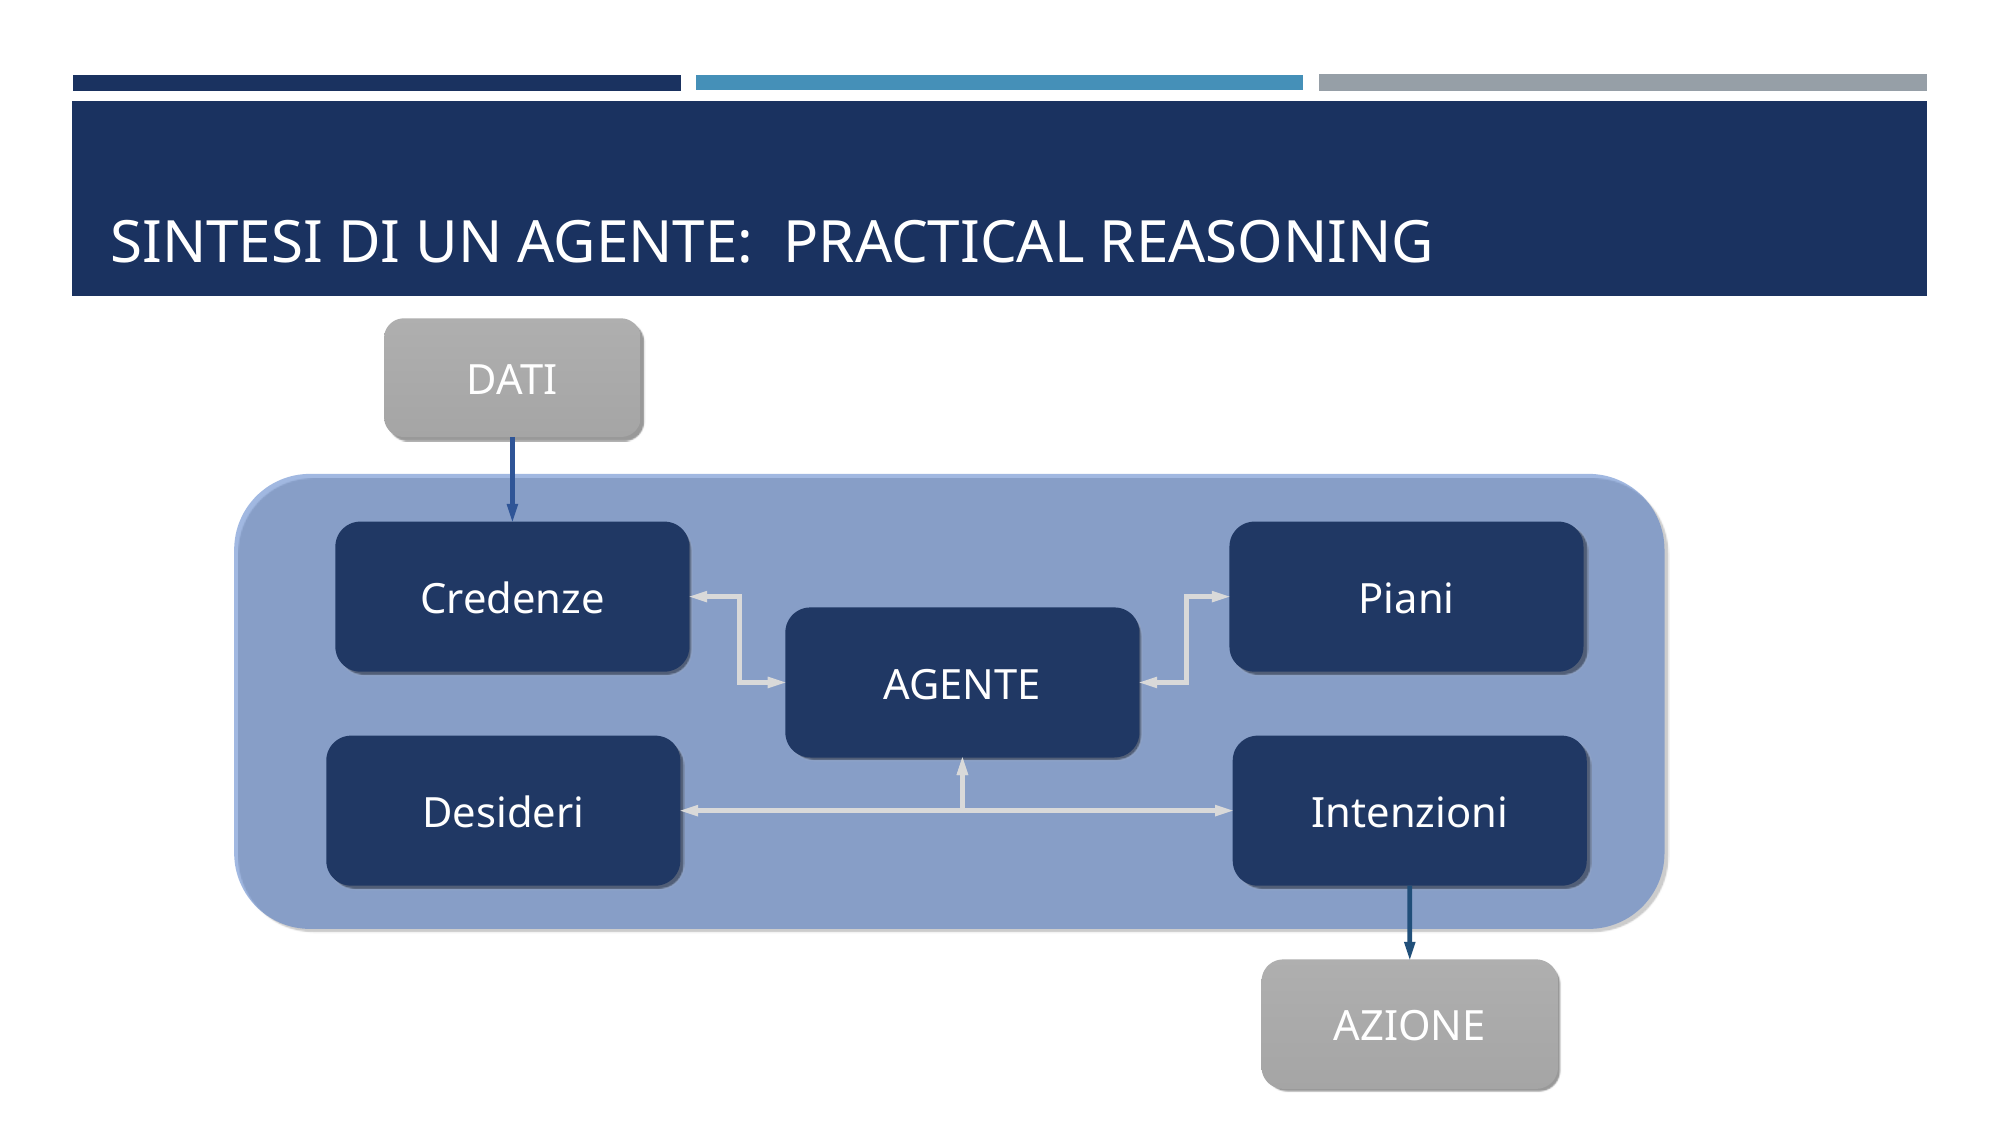

# Sintesi di un agente: Practical reasoning
DATI
Credenze
Piani
AGENTE
Desideri
Intenzioni
AZIONE